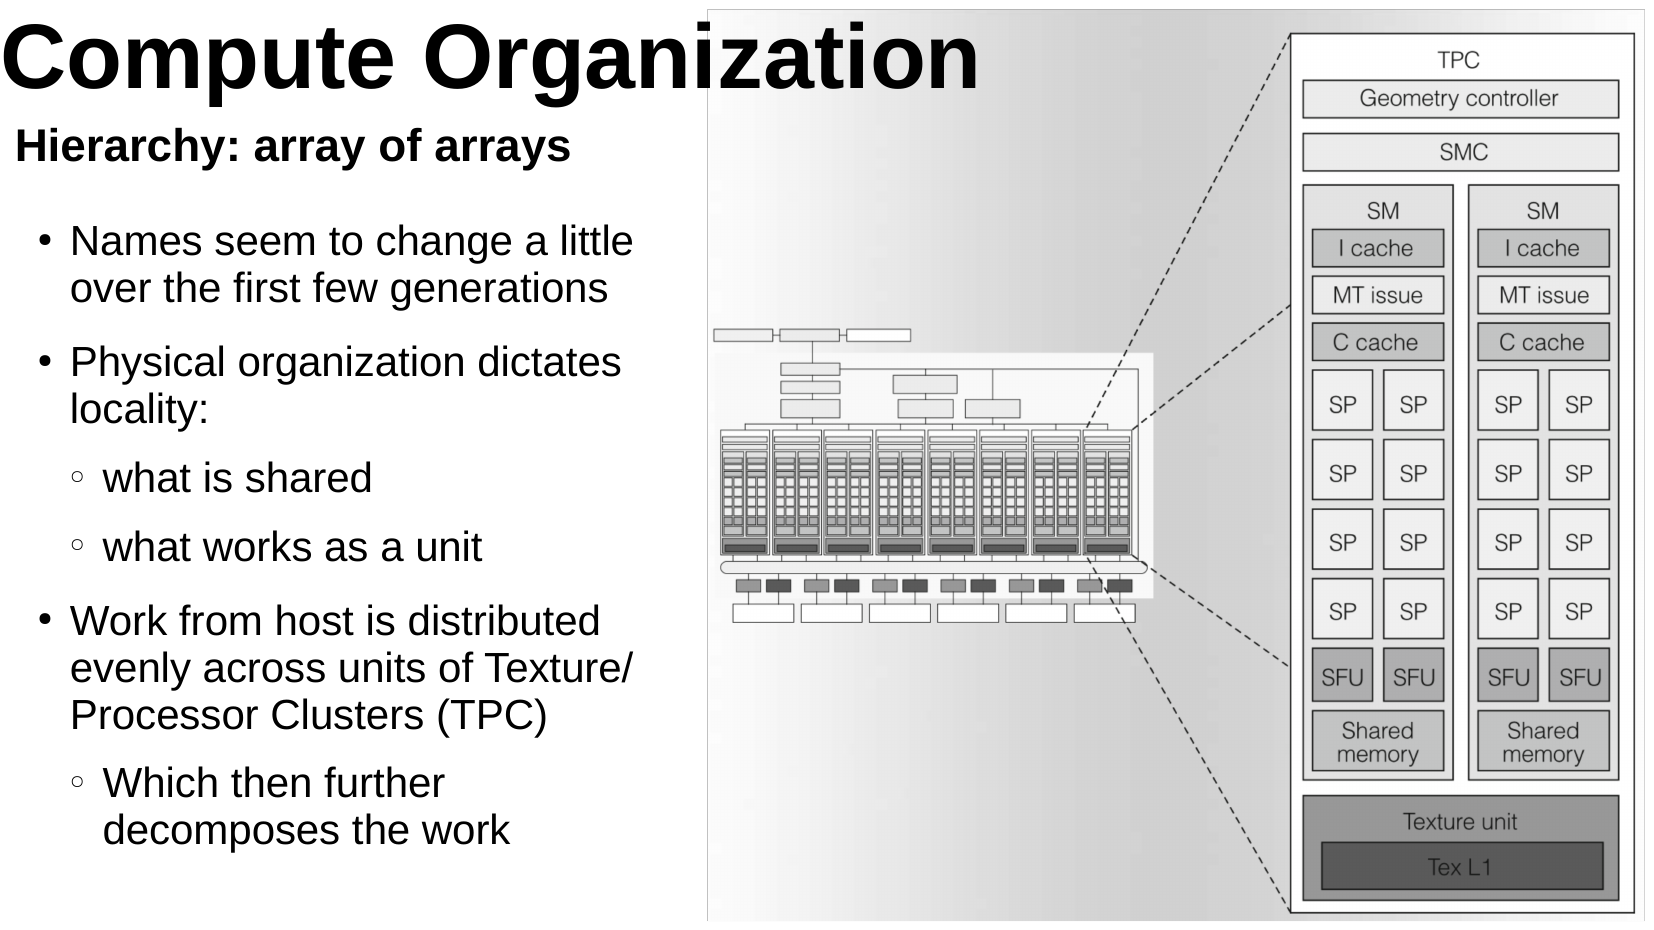

# Compute Organization
Hierarchy: array of arrays
Names seem to change a little over the first few generations
Physical organization dictates locality:
what is shared
what works as a unit
Work from host is distributed evenly across units of Texture/ Processor Clusters (TPC)
Which then further decomposes the work